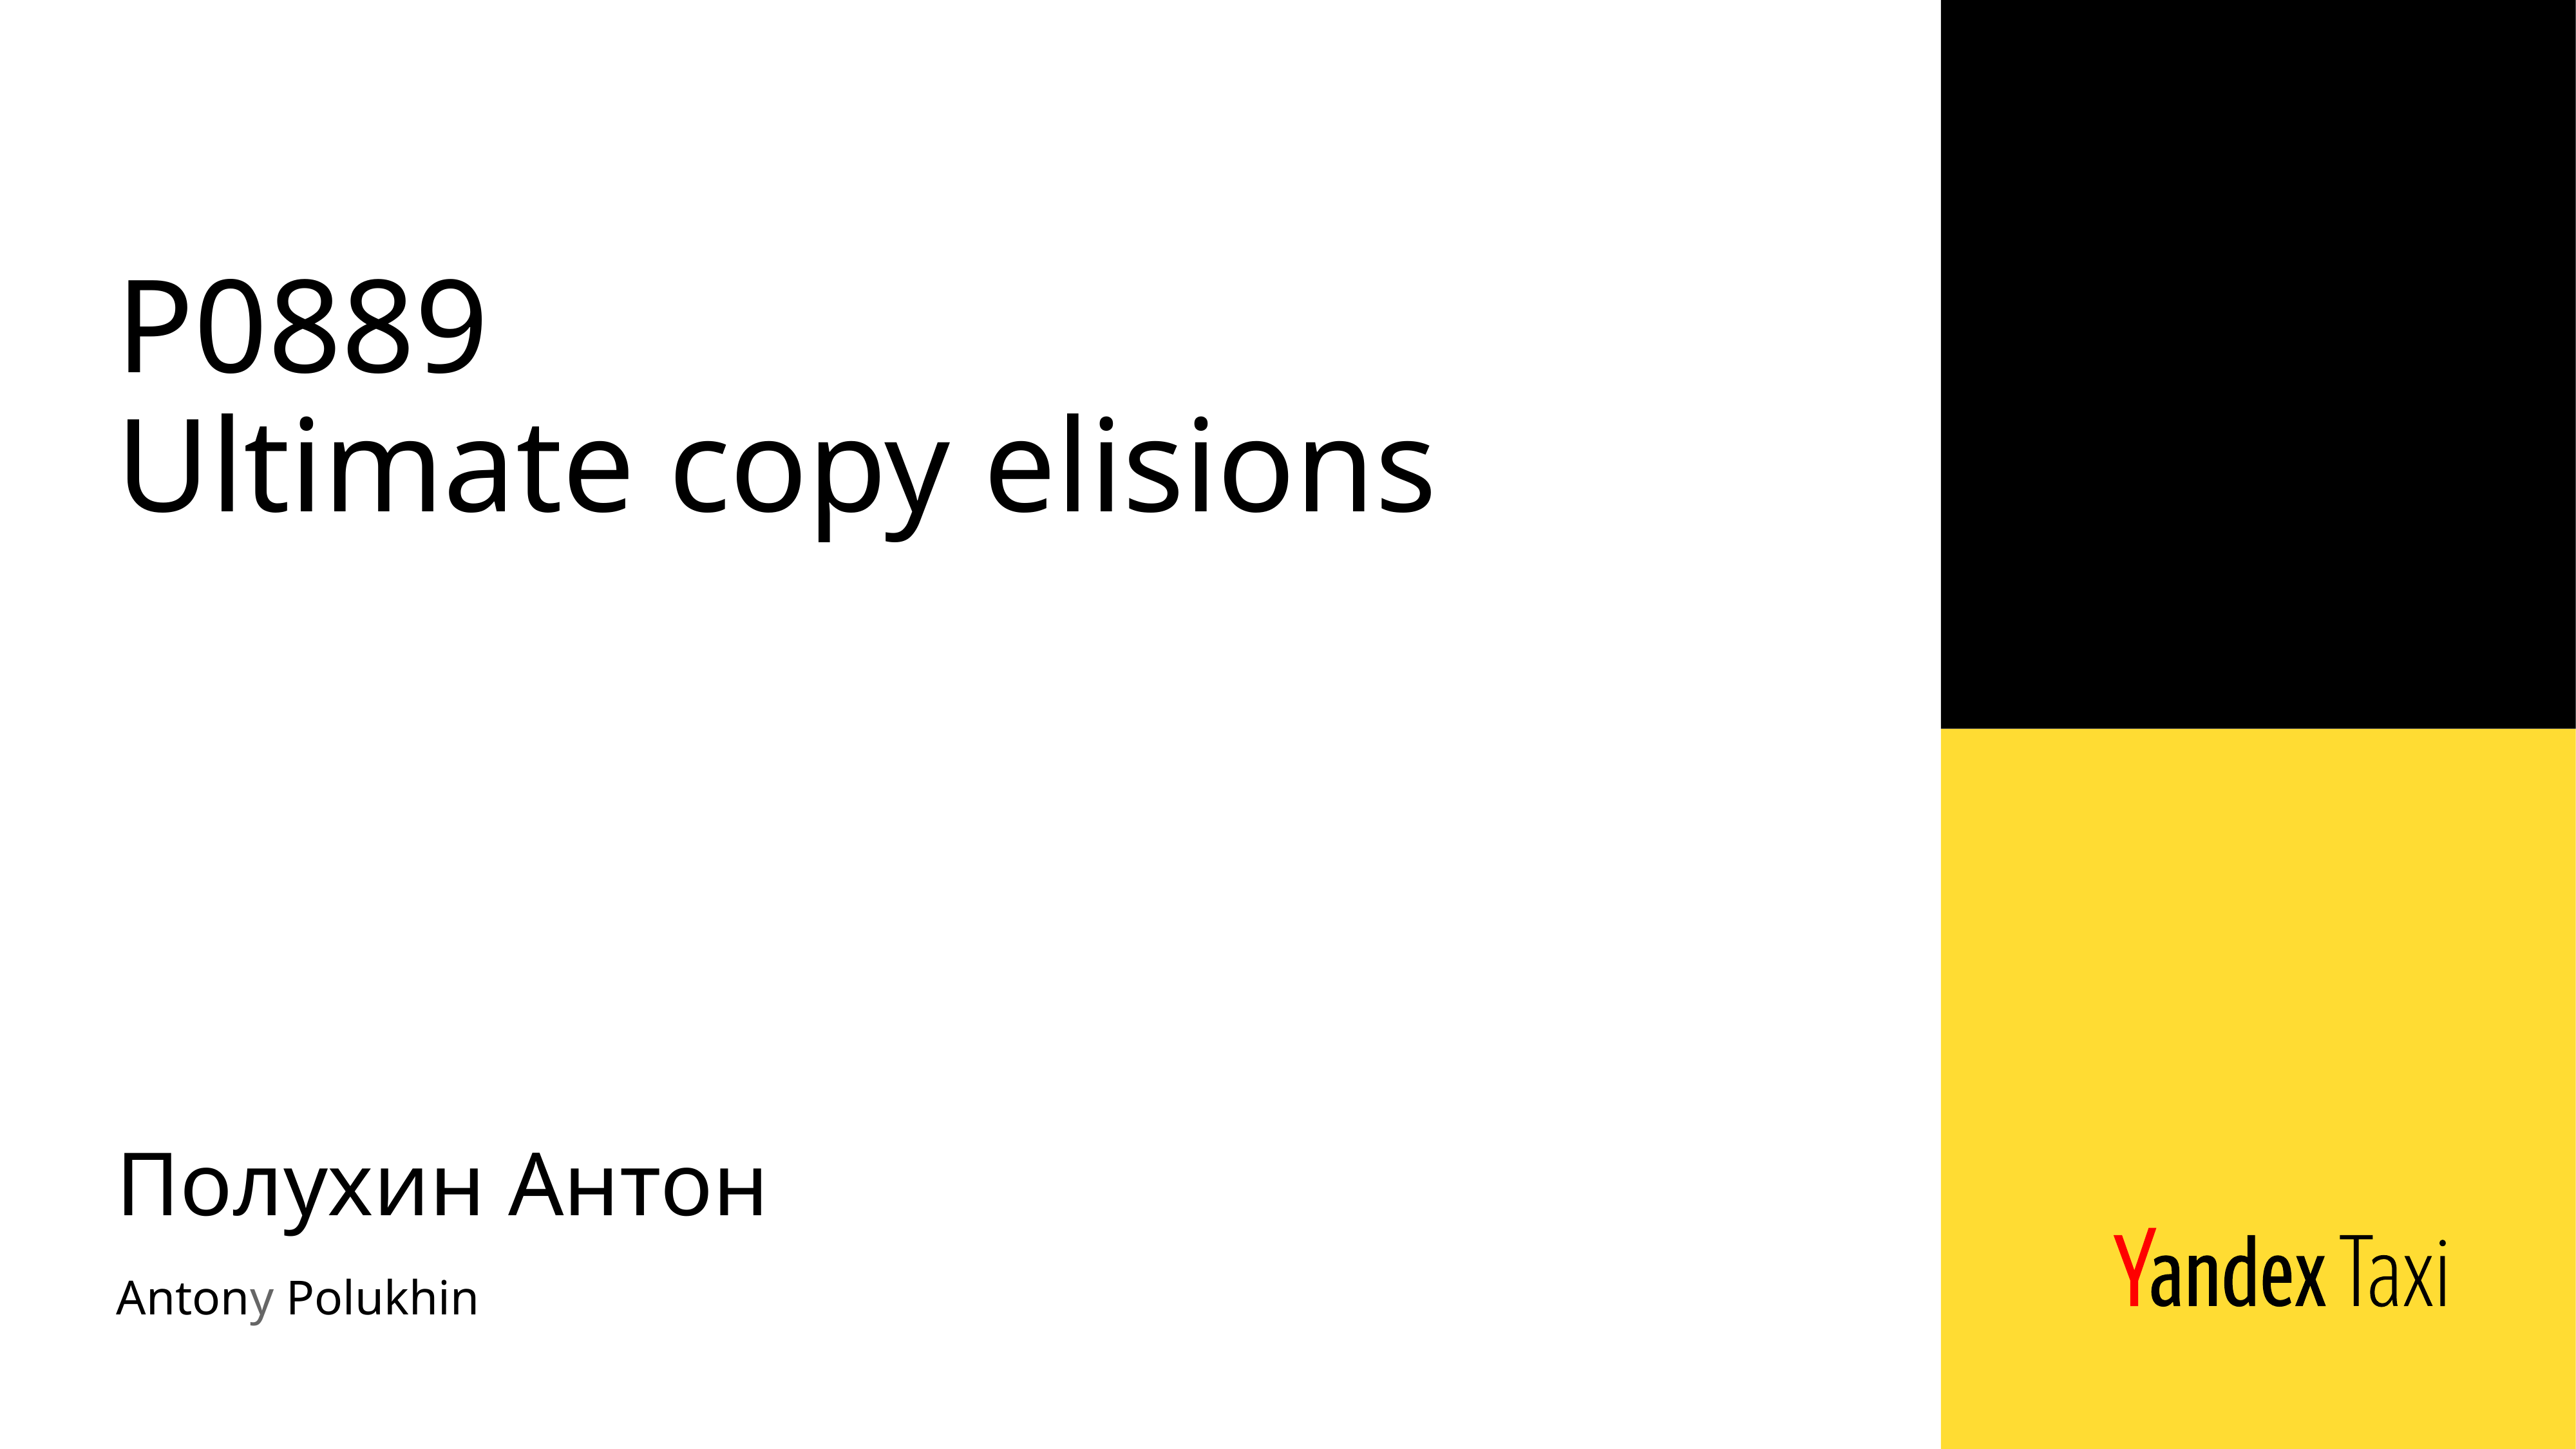

P0889
Ultimate copy elisions
Полухин Антон
# Antony Polukhin